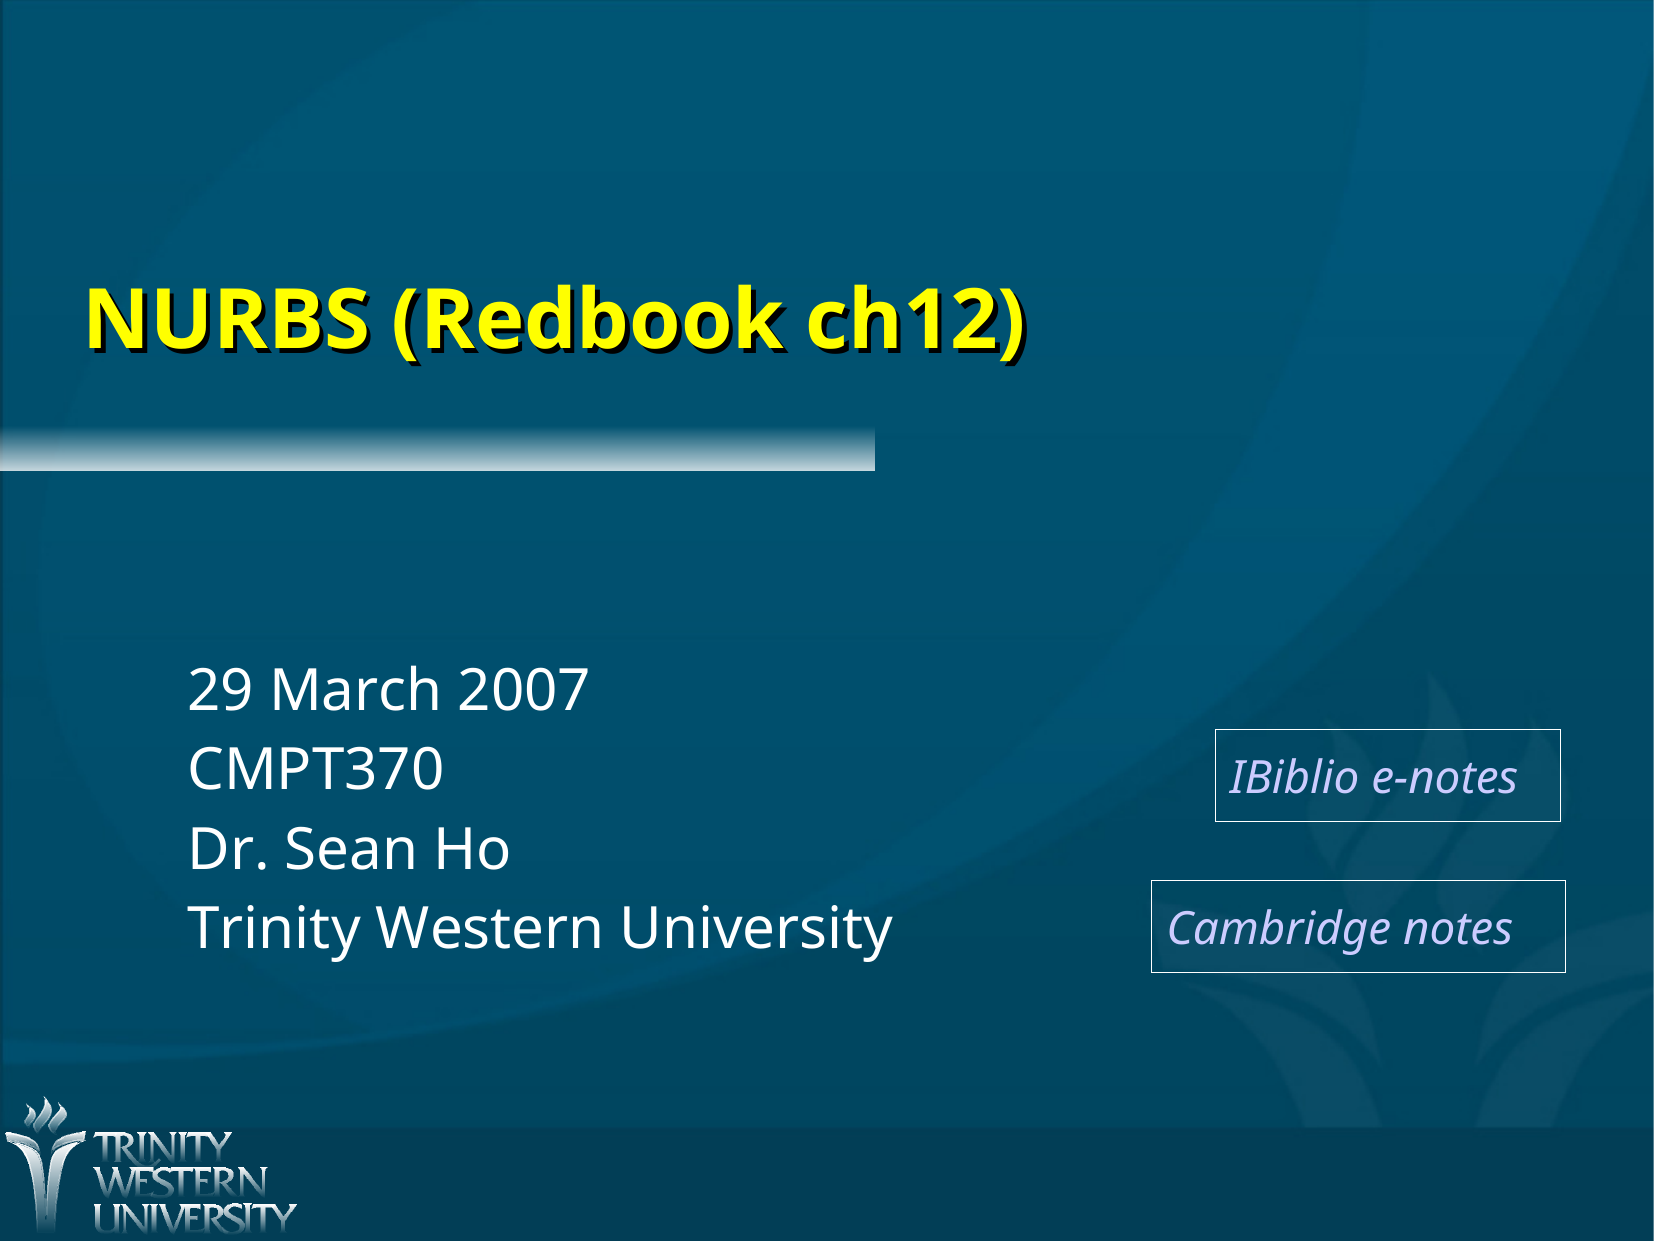

# NURBS (Redbook ch12)
29 March 2007
CMPT370
Dr. Sean Ho
Trinity Western University
IBiblio e-notes
Cambridge notes